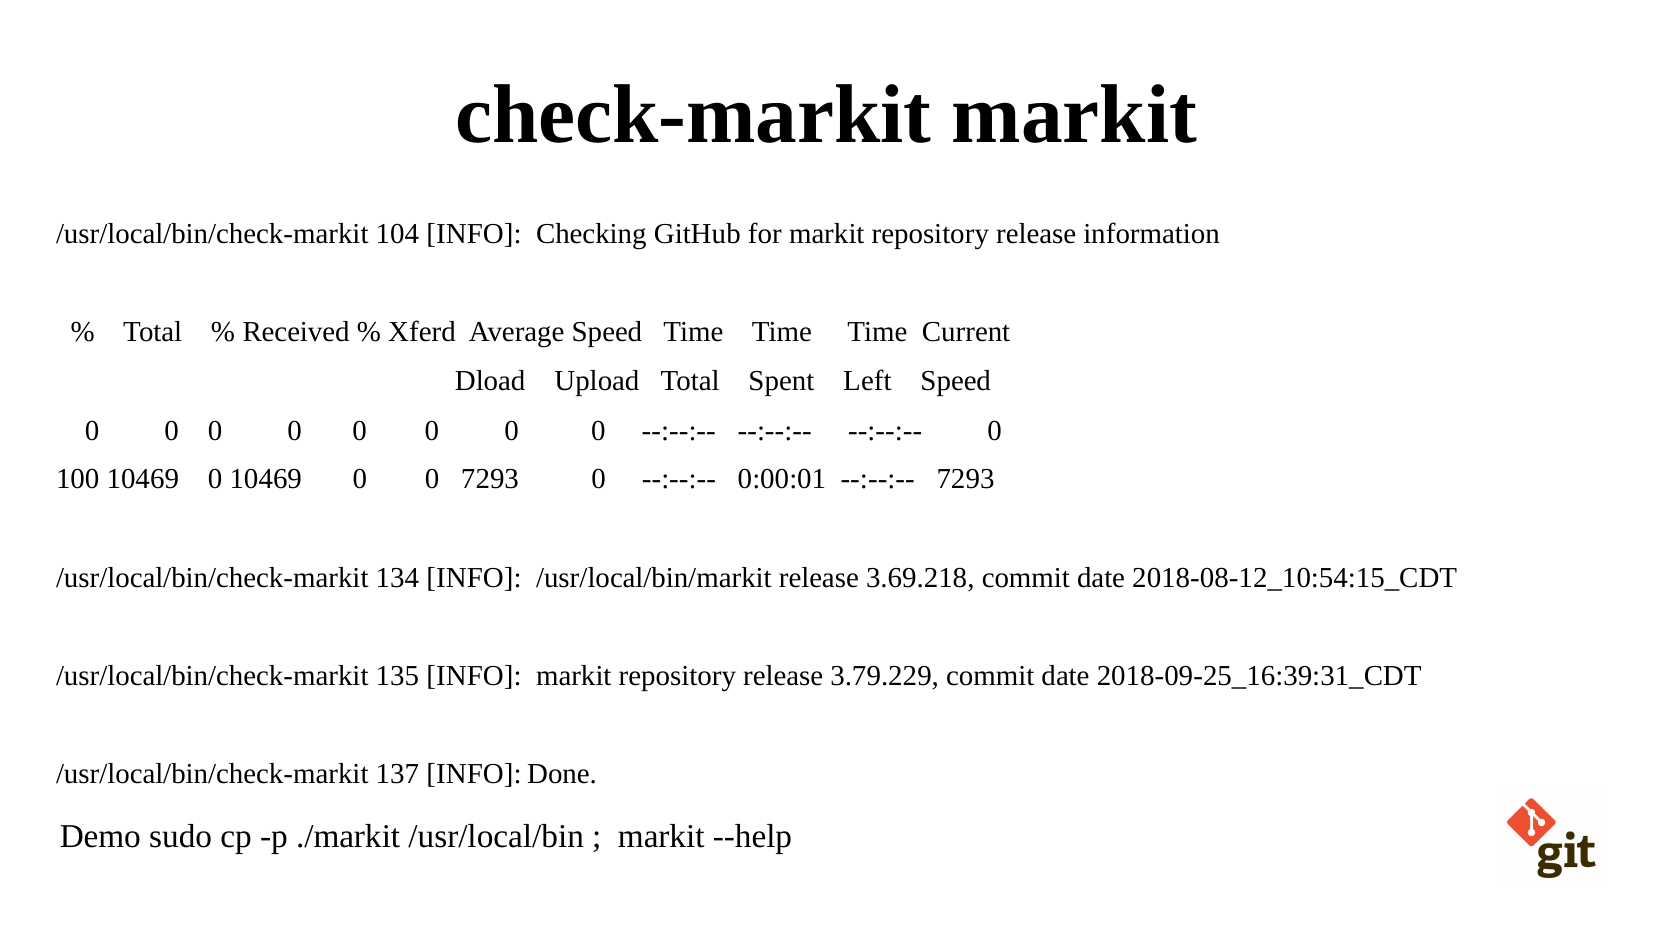

check-markit markit
# /usr/local/bin/check-markit 104 [INFO]: Checking GitHub for markit repository release information
 % Total % Received % Xferd Average Speed Time Time Time Current
 Dload Upload Total Spent Left Speed
 0 0 0 0 0 0 0 0 --:--:-- --:--:-- --:--:-- 0
100 10469 0 10469 0 0 7293 0 --:--:-- 0:00:01 --:--:-- 7293
/usr/local/bin/check-markit 134 [INFO]: /usr/local/bin/markit release 3.69.218, commit date 2018-08-12_10:54:15_CDT
/usr/local/bin/check-markit 135 [INFO]: markit repository release 3.79.229, commit date 2018-09-25_16:39:31_CDT
/usr/local/bin/check-markit 137 [INFO]:	Done.
Demo sudo cp -p ./markit /usr/local/bin ; markit --help